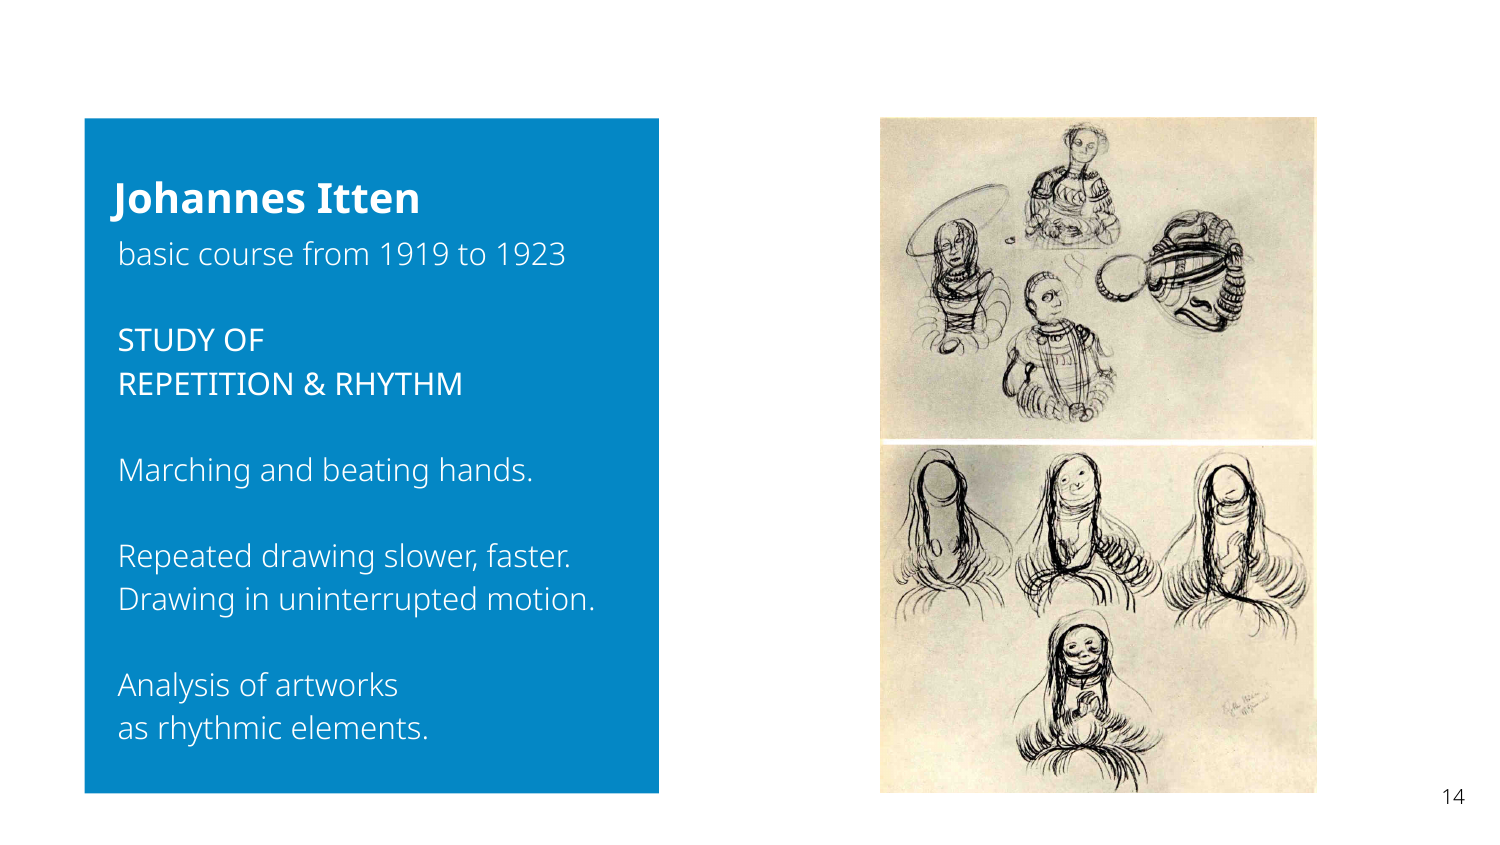

Johannes Itten
# basic course from 1919 to 1923 Study of repetition & rhythm Marching and beating hands. Repeated drawing slower, faster. Drawing in uninterrupted motion. Analysis of artworks as rhythmic elements.